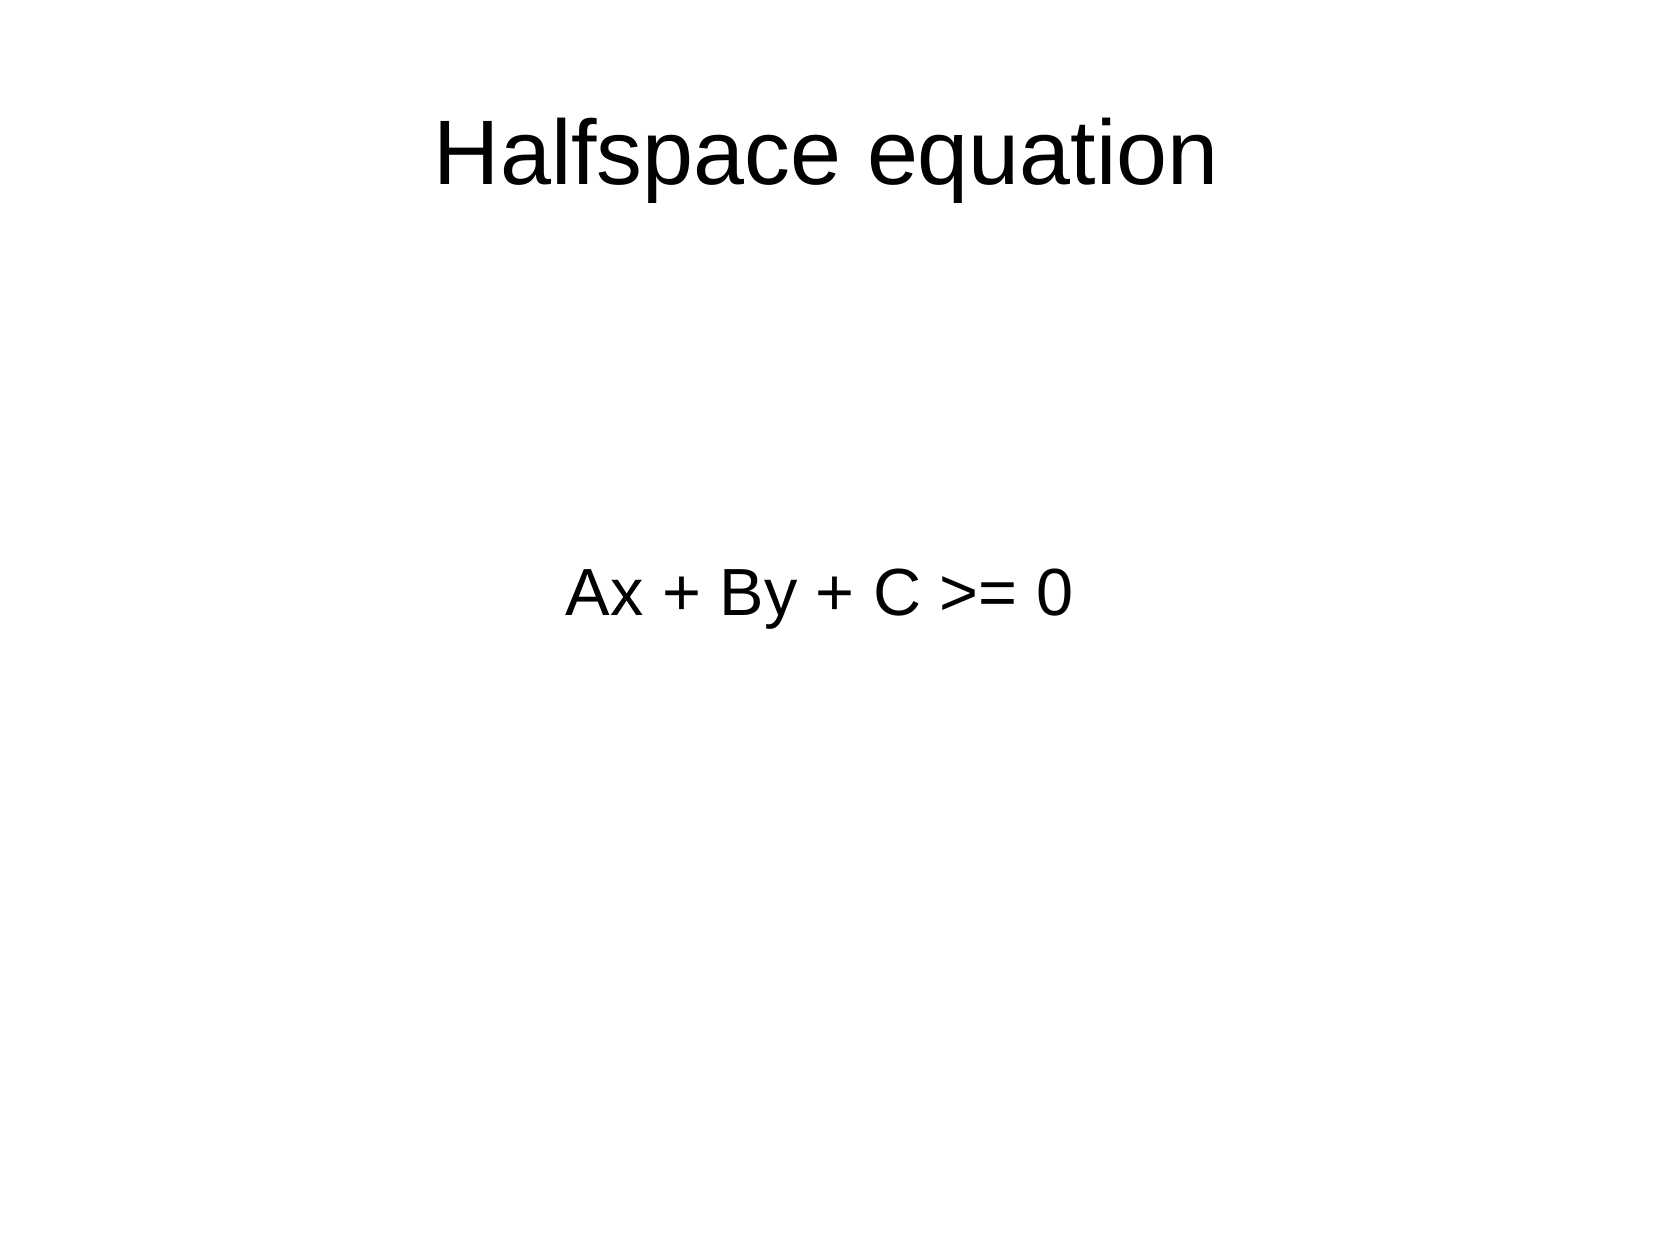

# Halfspace equation
Ax + By + C >= 0